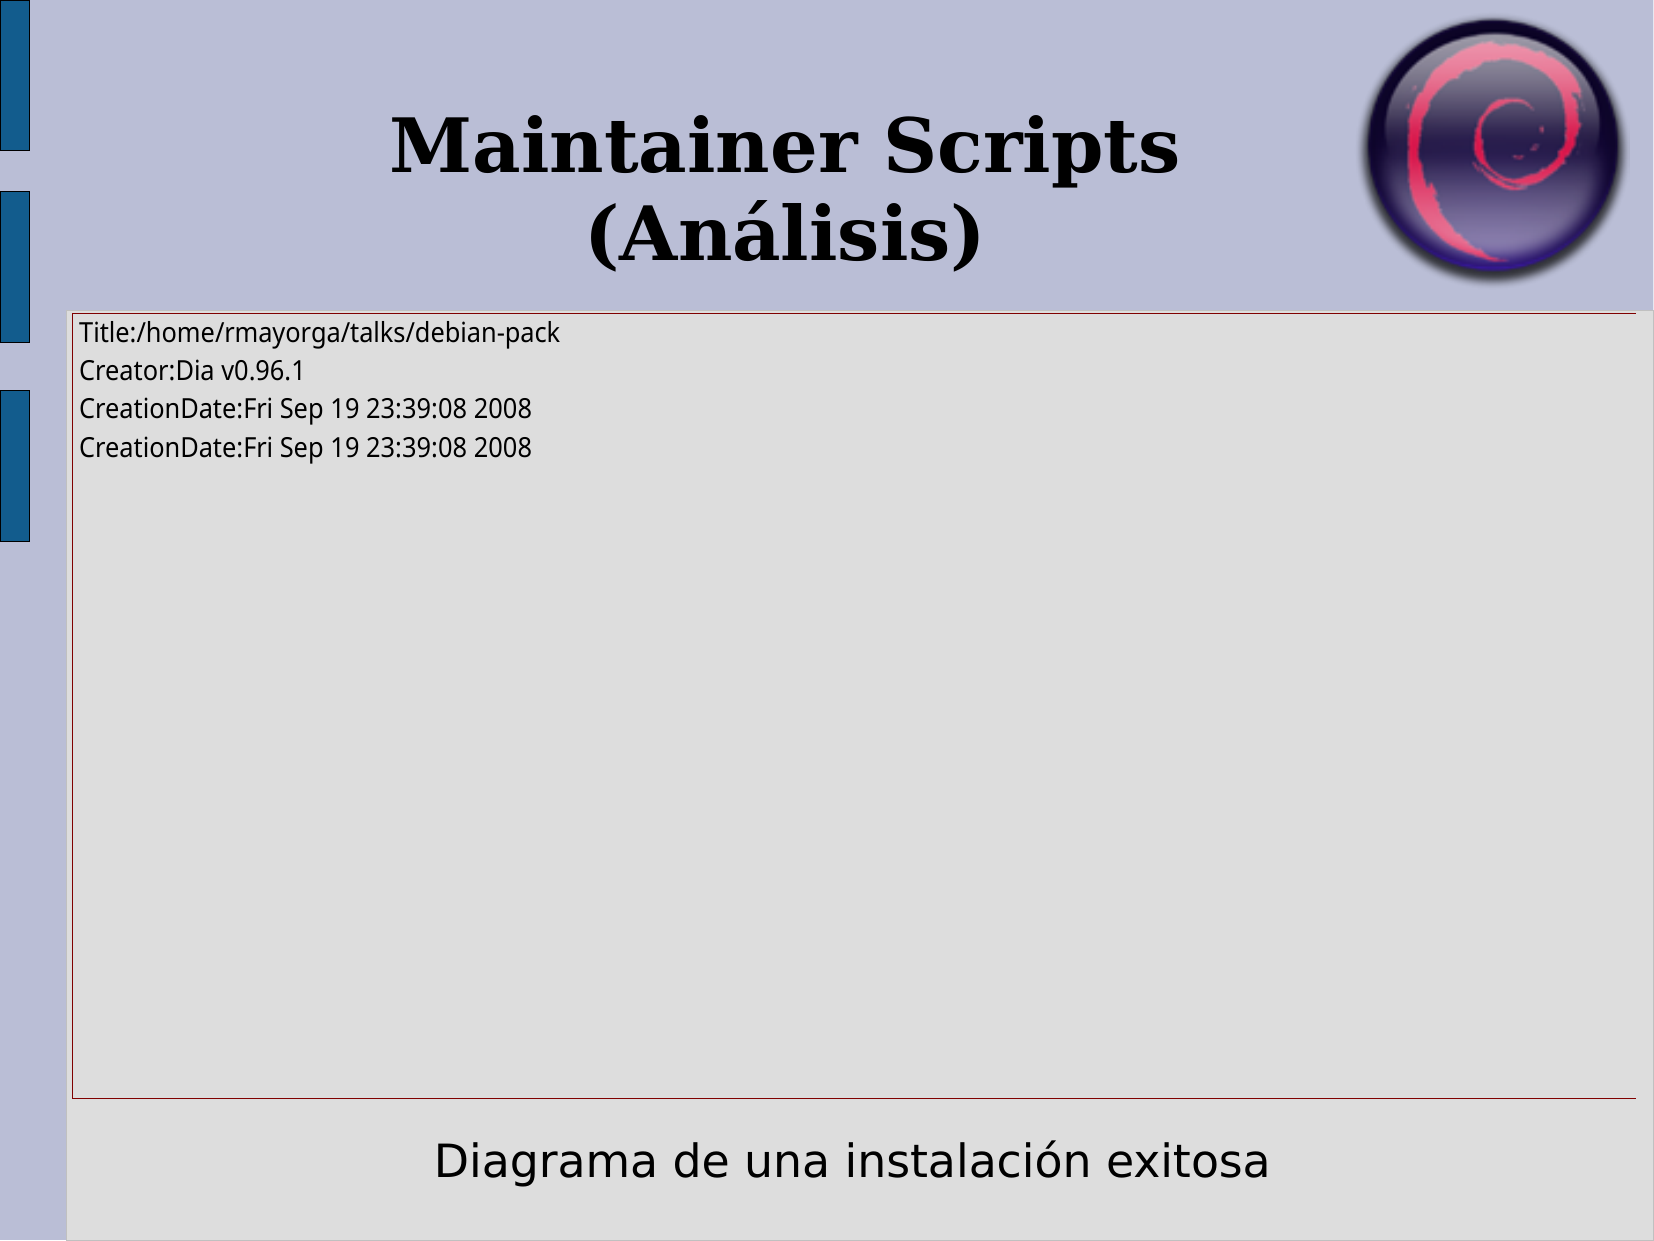

Maintainer Scripts
(Análisis)
Diagrama de una instalación exitosa